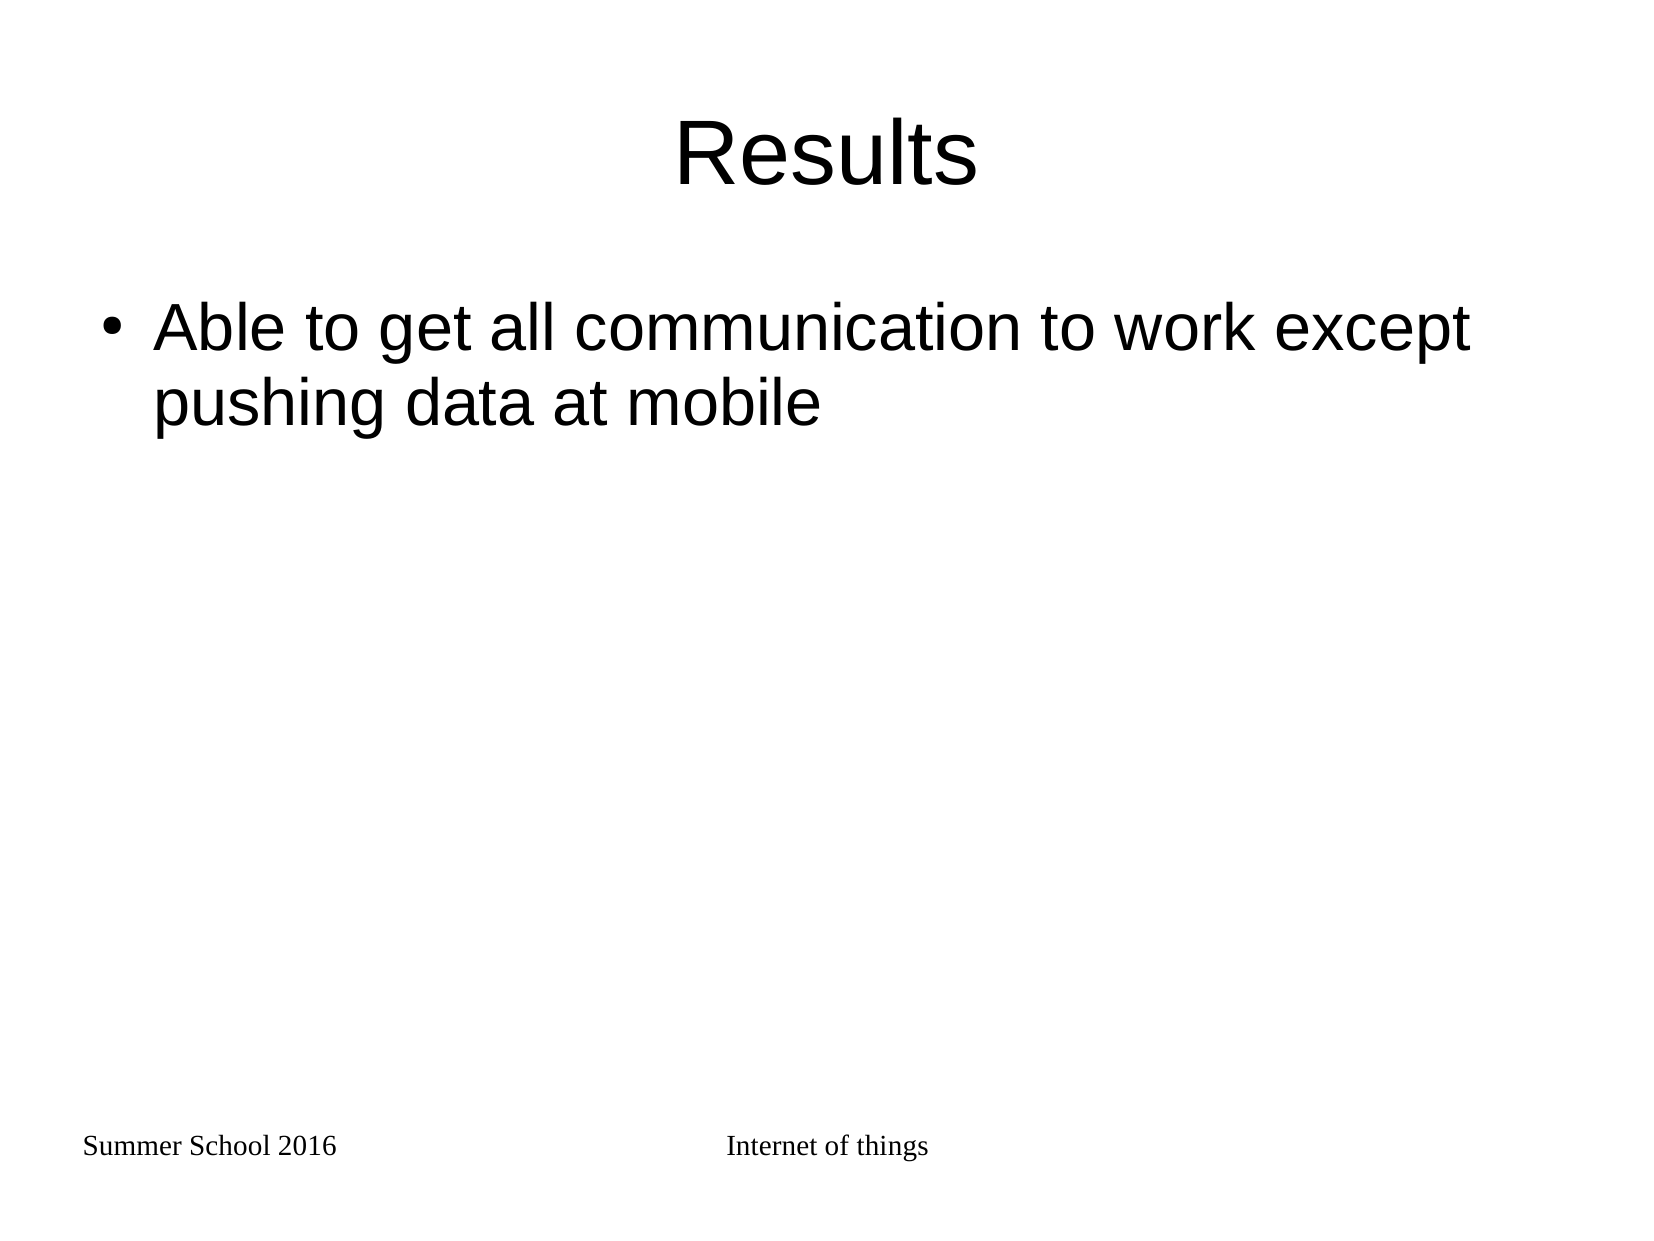

# Results
Able to get all communication to work except pushing data at mobile
Summer School 2016
Internet of things